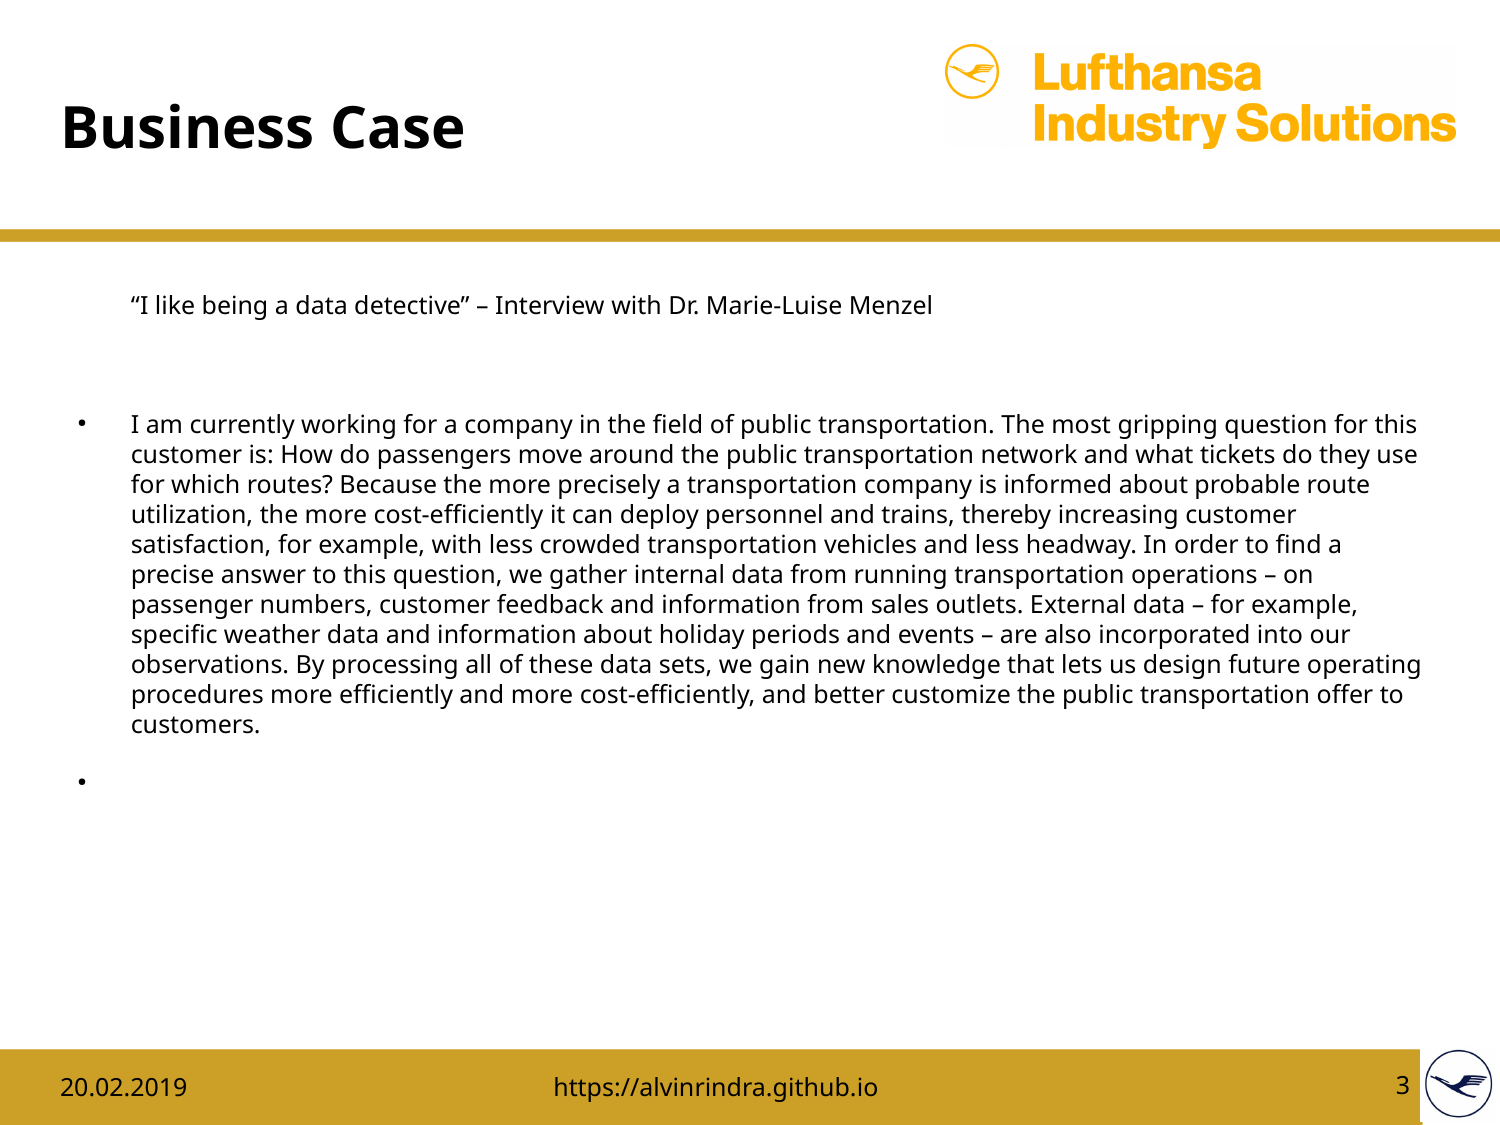

Business Case
# “I like being a data detective” – Interview with Dr. Marie-Luise Menzel
I am currently working for a company in the field of public transportation. The most gripping question for this customer is: How do passengers move around the public transportation network and what tickets do they use for which routes? Because the more precisely a transportation company is informed about probable route utilization, the more cost-efficiently it can deploy personnel and trains, thereby increasing customer satisfaction, for example, with less crowded transportation vehicles and less headway. In order to find a precise answer to this question, we gather internal data from running transportation operations – on passenger numbers, customer feedback and information from sales outlets. External data – for example, specific weather data and information about holiday periods and events – are also incorporated into our observations. By processing all of these data sets, we gain new knowledge that lets us design future operating procedures more efficiently and more cost-efficiently, and better customize the public transportation offer to customers.
20.02.2019
					https://alvinrindra.github.io